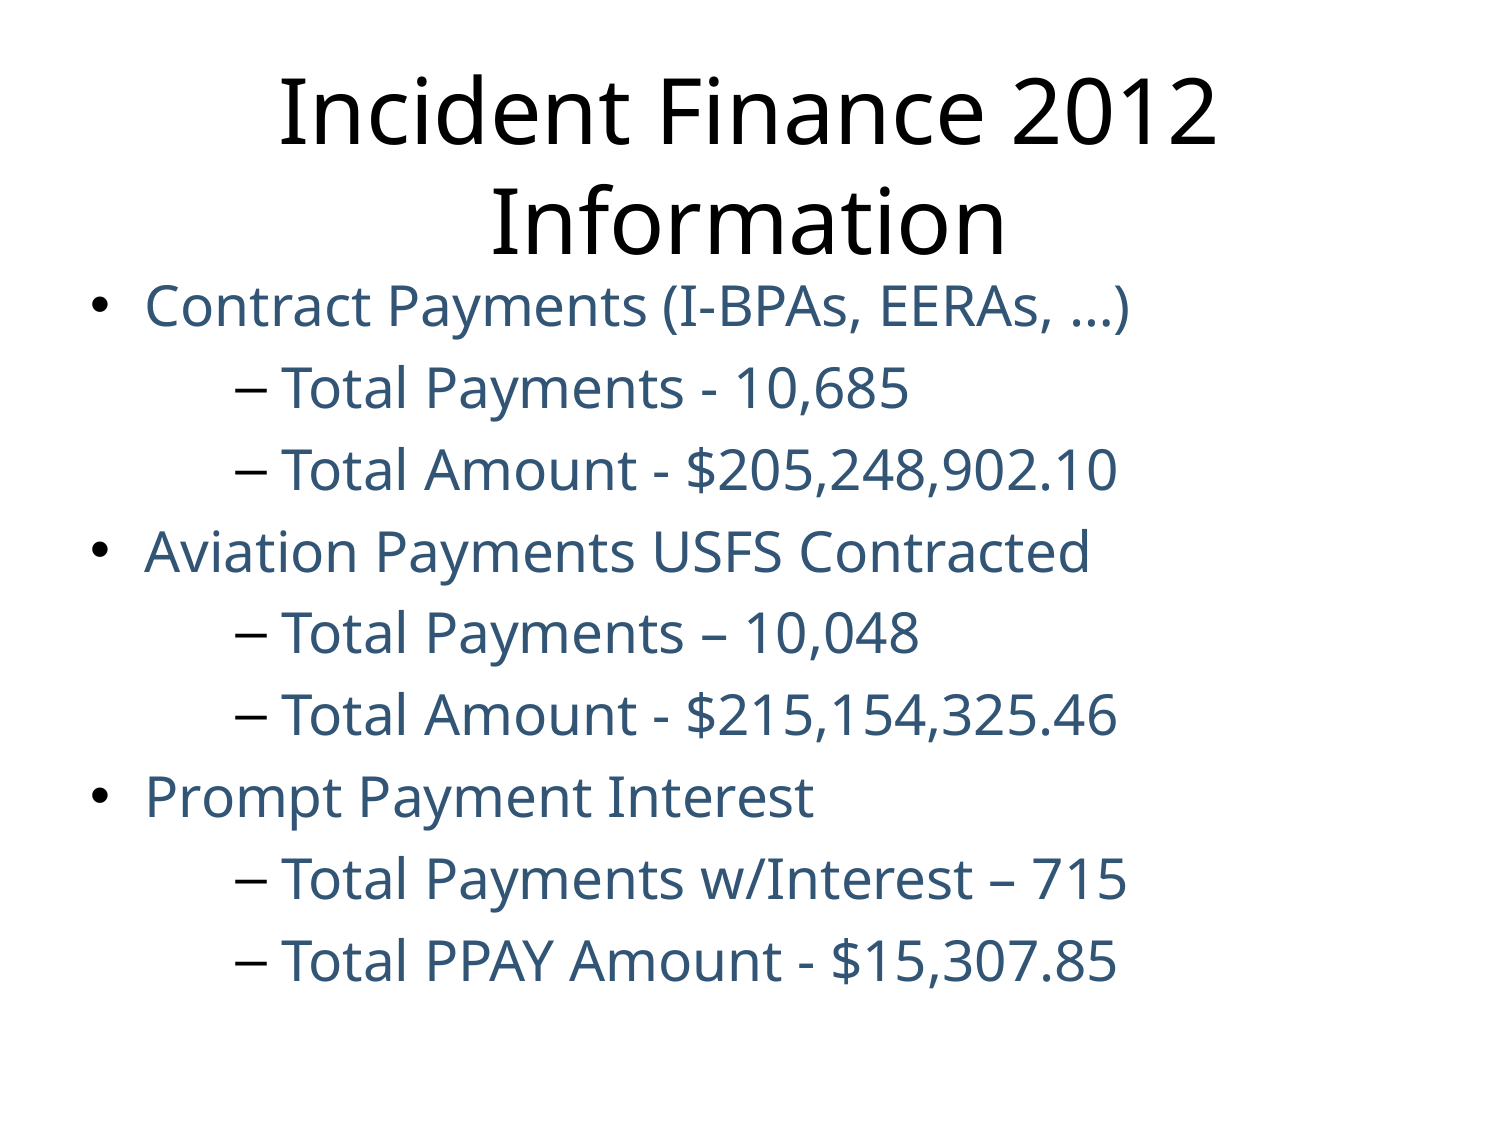

# Incident Finance 2012 Information
Contract Payments (I-BPAs, EERAs, …)
Total Payments - 10,685
Total Amount - $205,248,902.10
Aviation Payments USFS Contracted
Total Payments – 10,048
Total Amount - $215,154,325.46
Prompt Payment Interest
Total Payments w/Interest – 715
Total PPAY Amount - $15,307.85